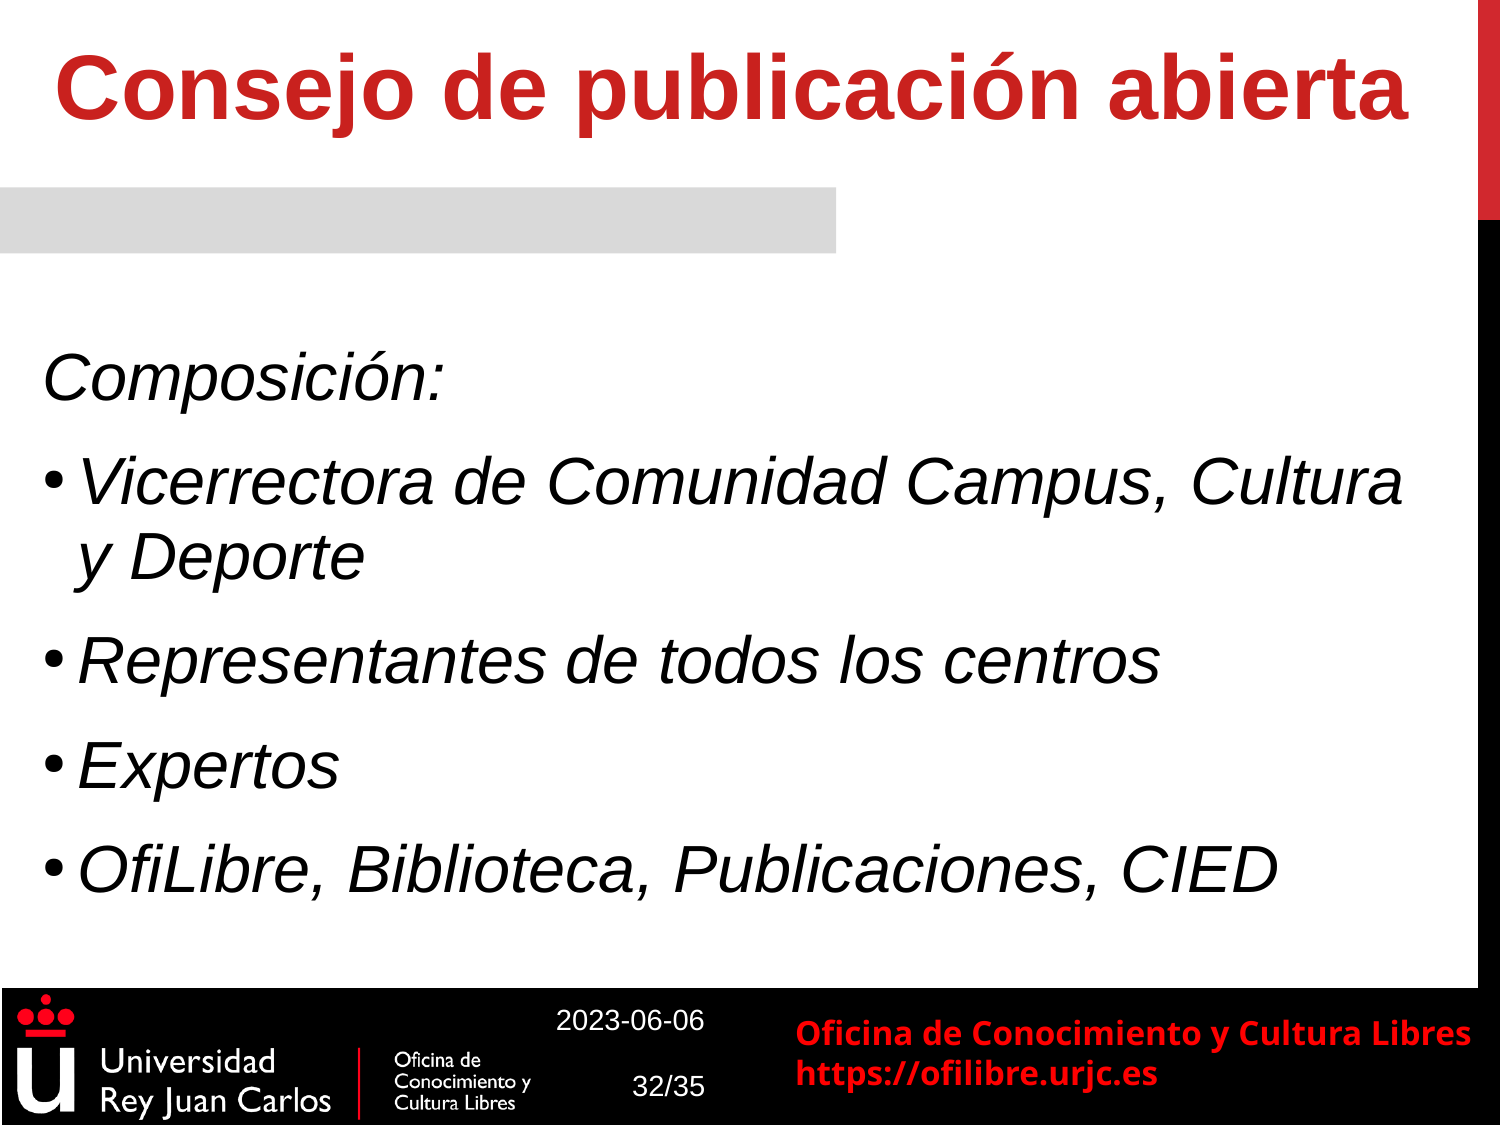

Consejo de publicación abierta
#
Composición:
Vicerrectora de Comunidad Campus, Cultura y Deporte
Representantes de todos los centros
Expertos
OfiLibre, Biblioteca, Publicaciones, CIED